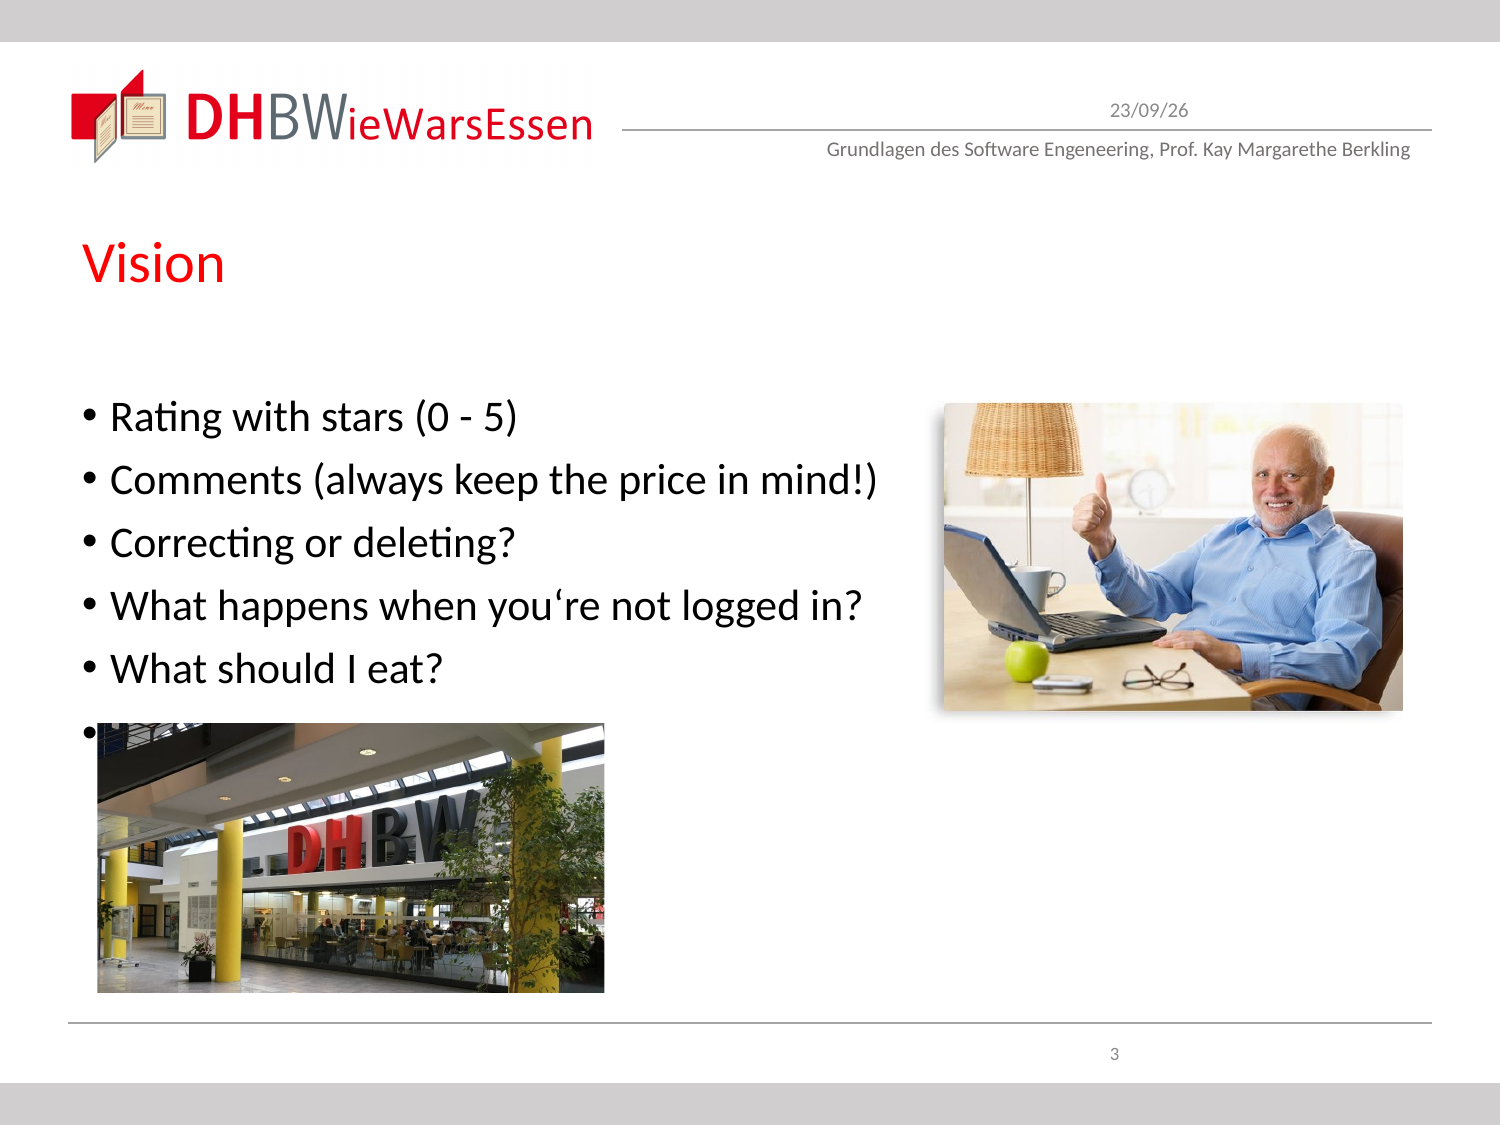

Vision
# Rating with stars (0 - 5)
Comments (always keep the price in mind!)
Correcting or deleting?
What happens when you‘re not logged in?
What should I eat?